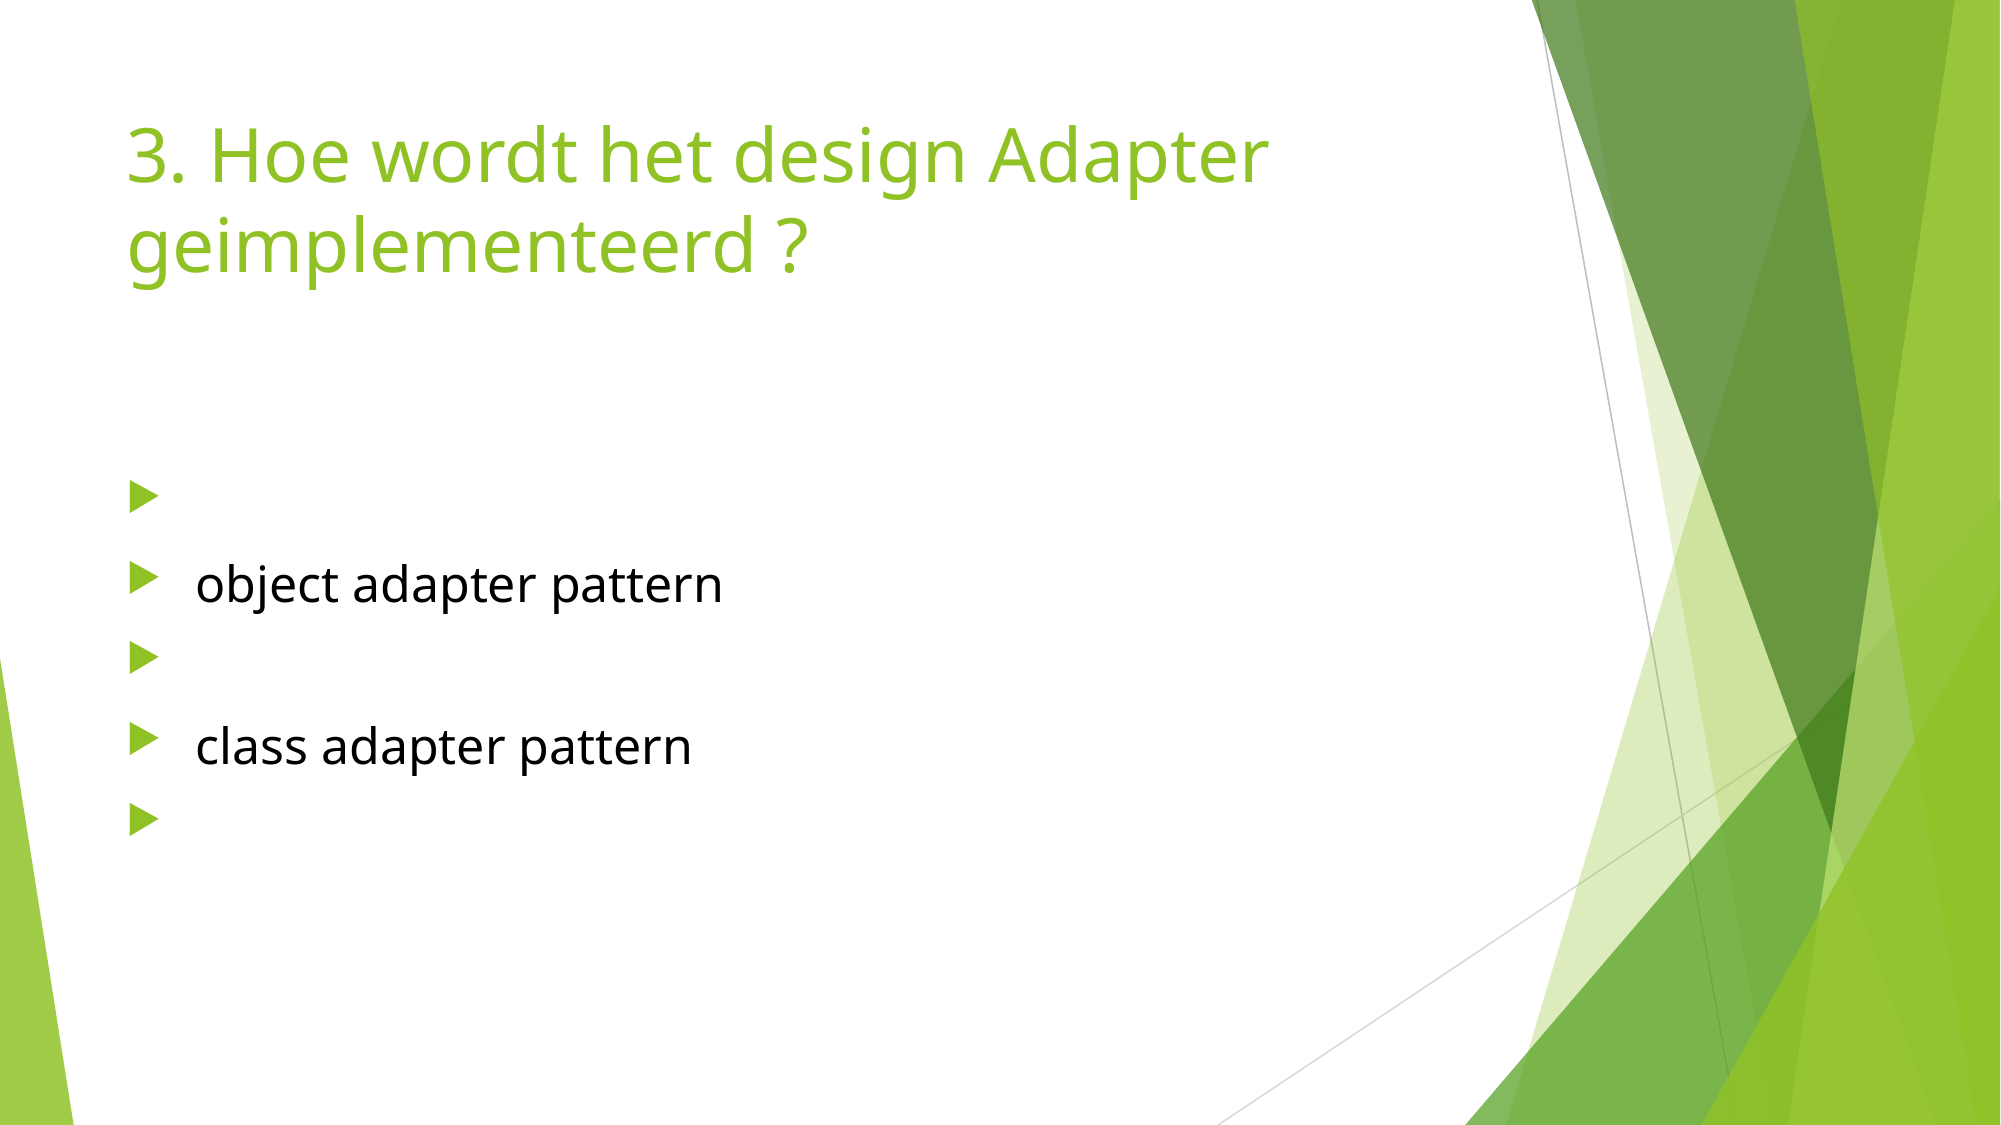

# 3. Hoe wordt het design Adapter geimplementeerd ?
 object adapter pattern
 class adapter pattern